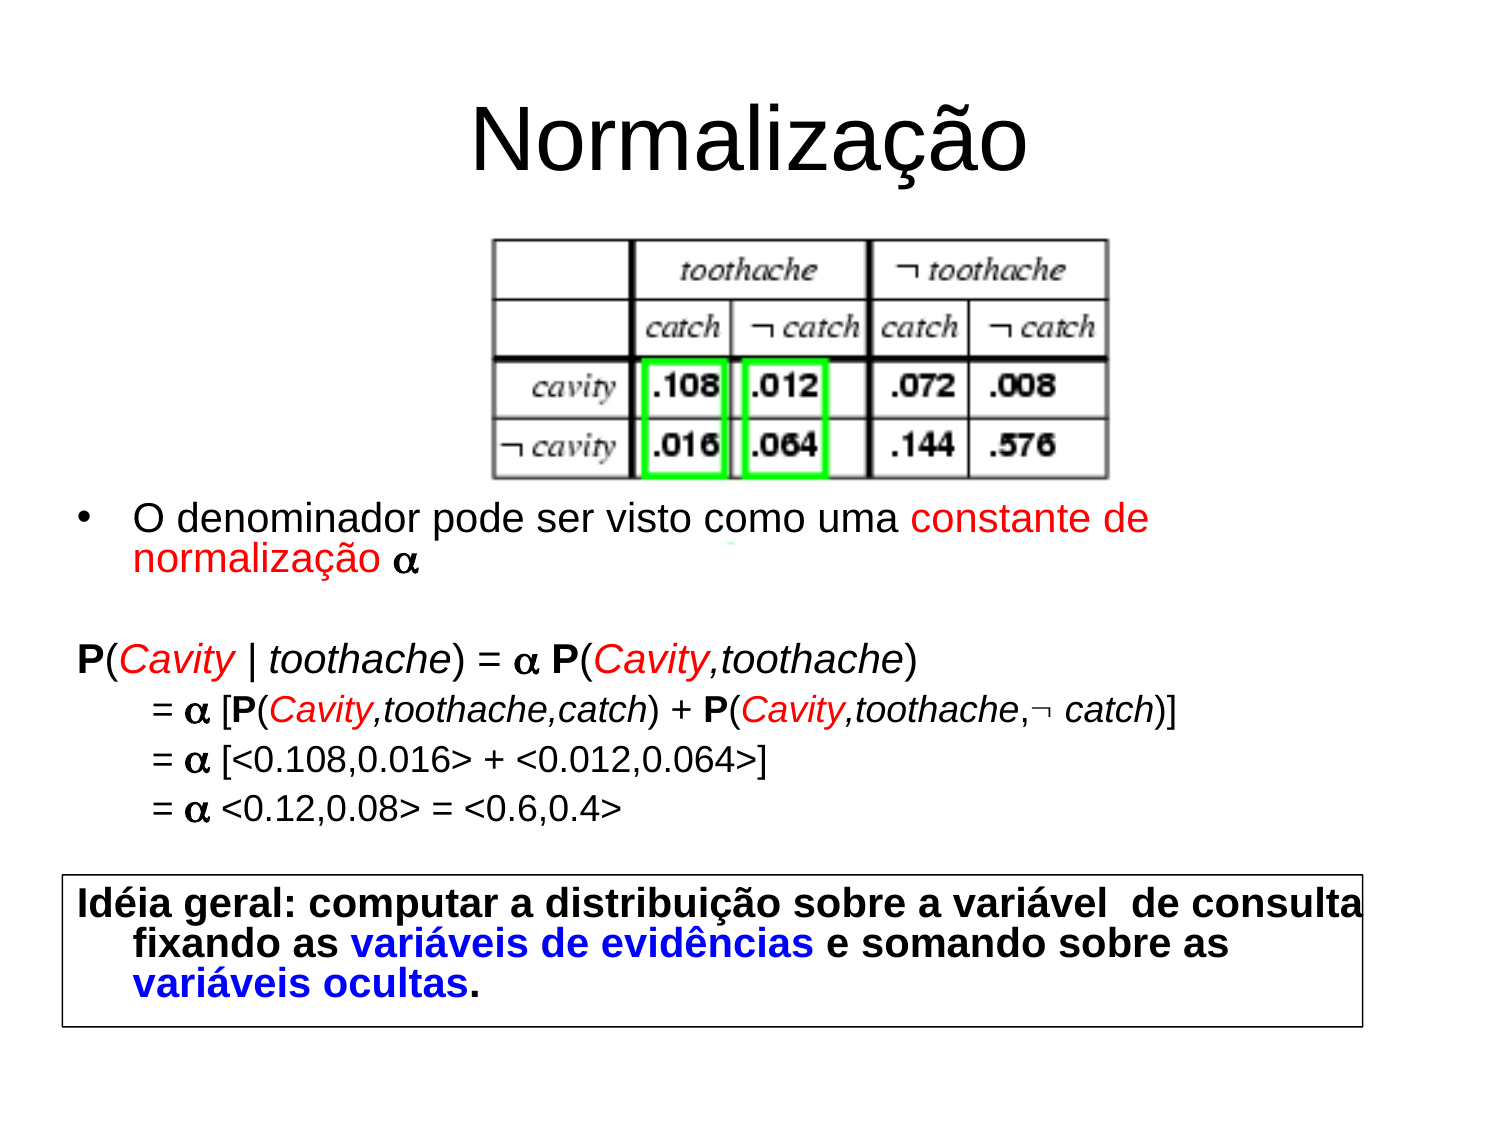

# Normalização
O denominador pode ser visto como uma constante de normalização 
P(Cavity | toothache) =  P(Cavity,toothache)
=  [P(Cavity,toothache,catch) + P(Cavity,toothache, catch)]
=  [<0.108,0.016> + <0.012,0.064>]
=  <0.12,0.08> = <0.6,0.4>
Idéia geral: computar a distribuição sobre a variável de consulta fixando as variáveis de evidências e somando sobre as variáveis ocultas.